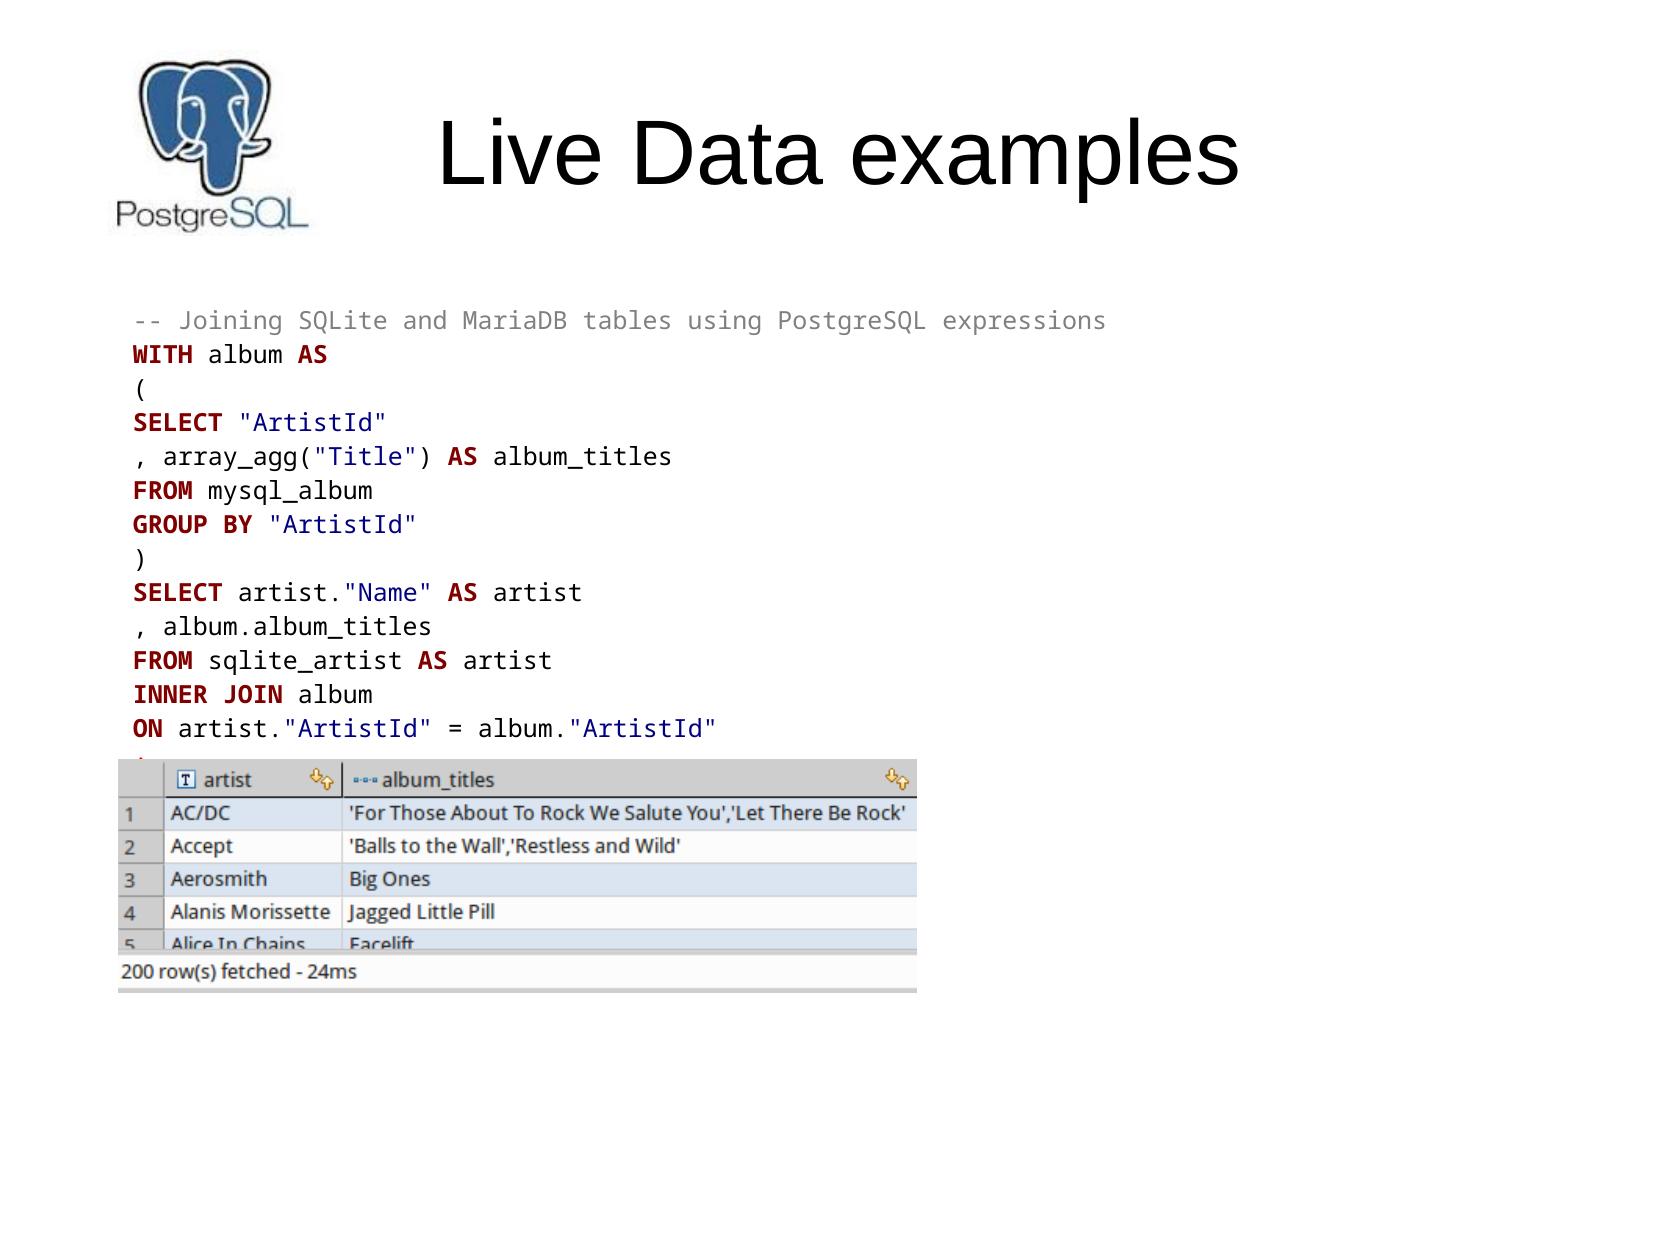

# Live Data examples
-- Joining SQLite and MariaDB tables using PostgreSQL expressions
WITH album AS
(
SELECT "ArtistId"
, array_agg("Title") AS album_titles
FROM mysql_album
GROUP BY "ArtistId"
)
SELECT artist."Name" AS artist
, album.album_titles
FROM sqlite_artist AS artist
INNER JOIN album
ON artist."ArtistId" = album."ArtistId"
;